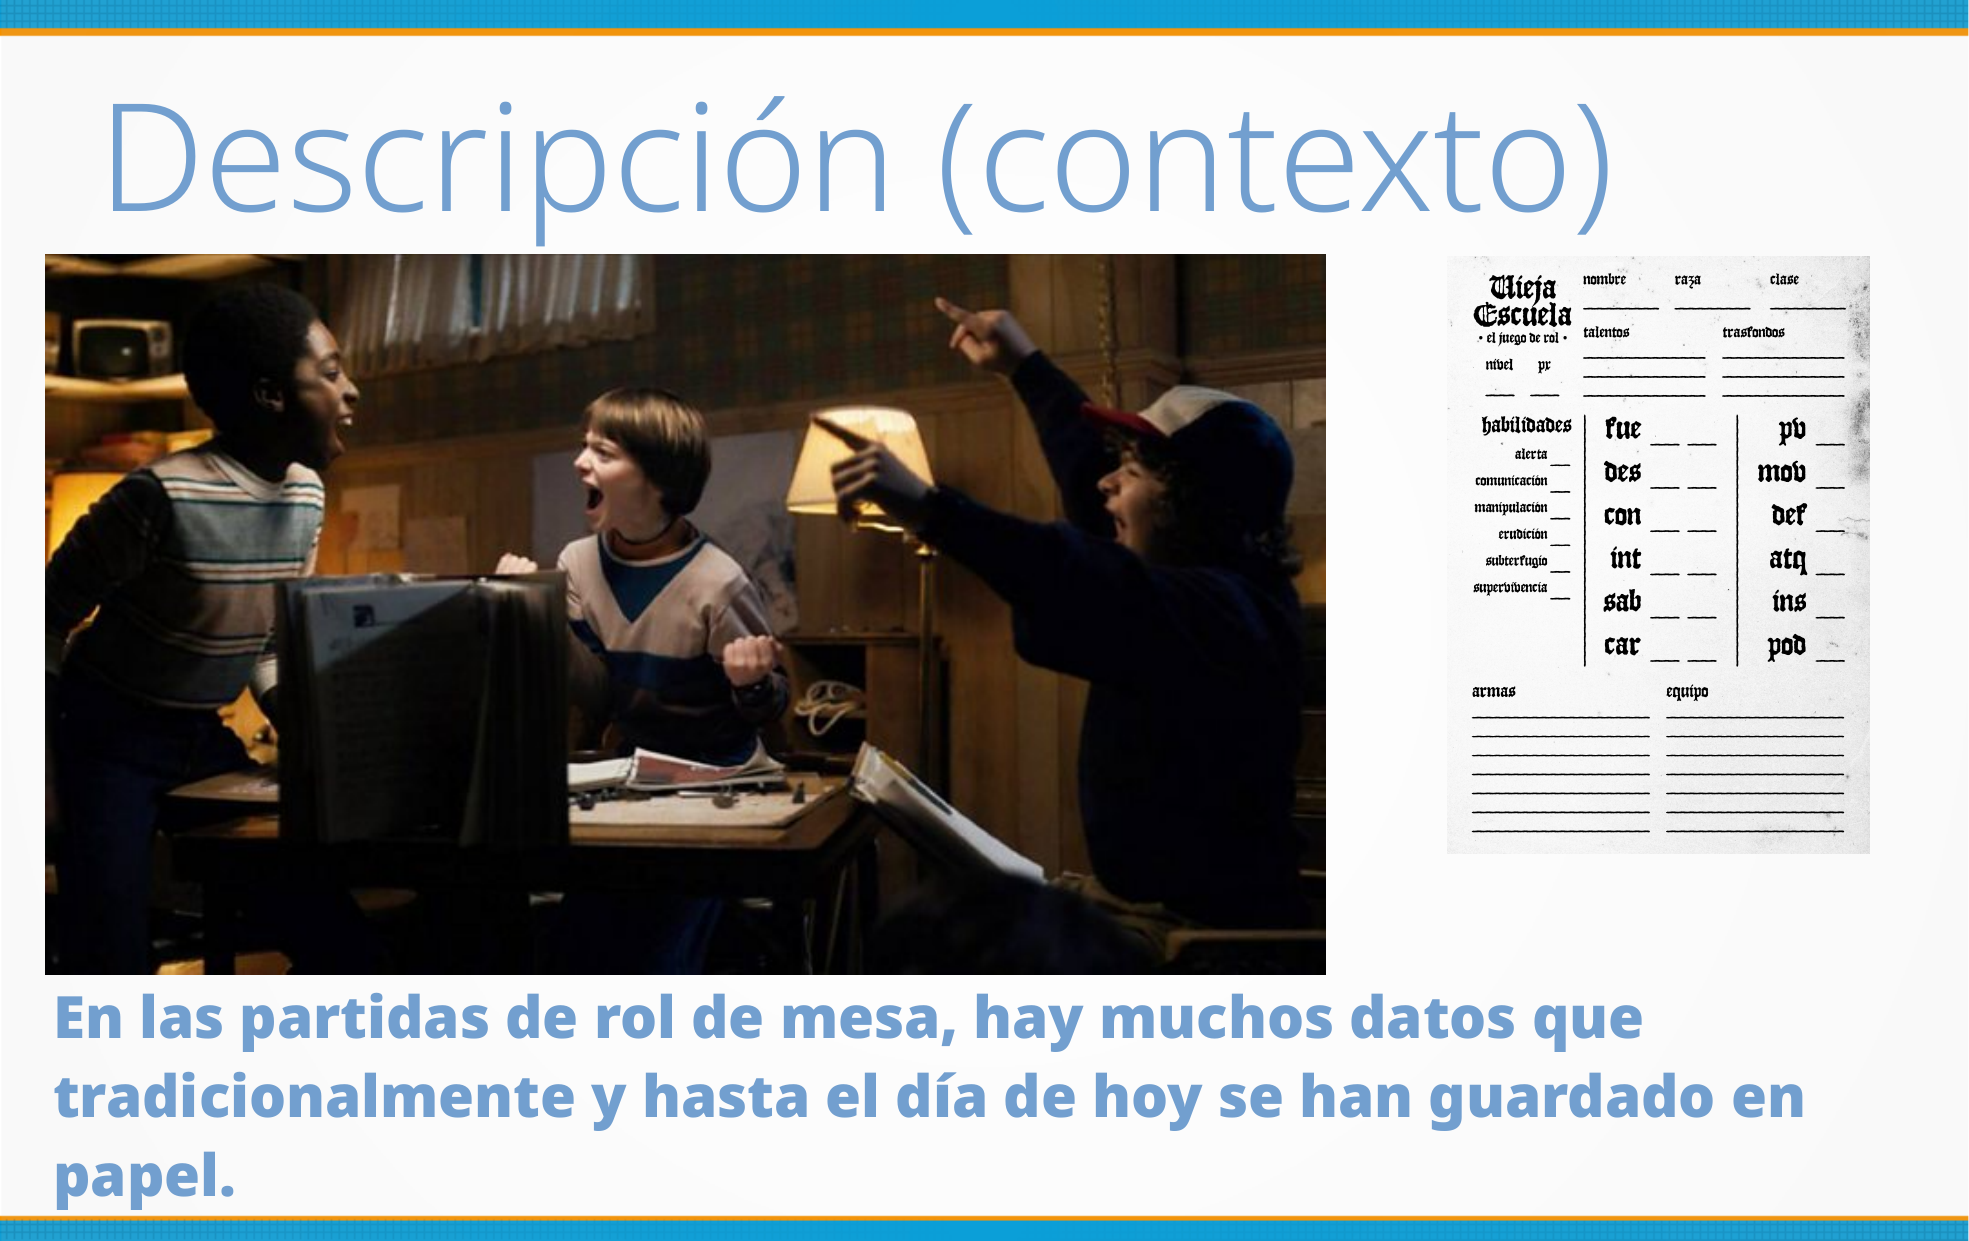

# Descripción (contexto)
En las partidas de rol de mesa, hay muchos datos que tradicionalmente y hasta el día de hoy se han guardado en papel.